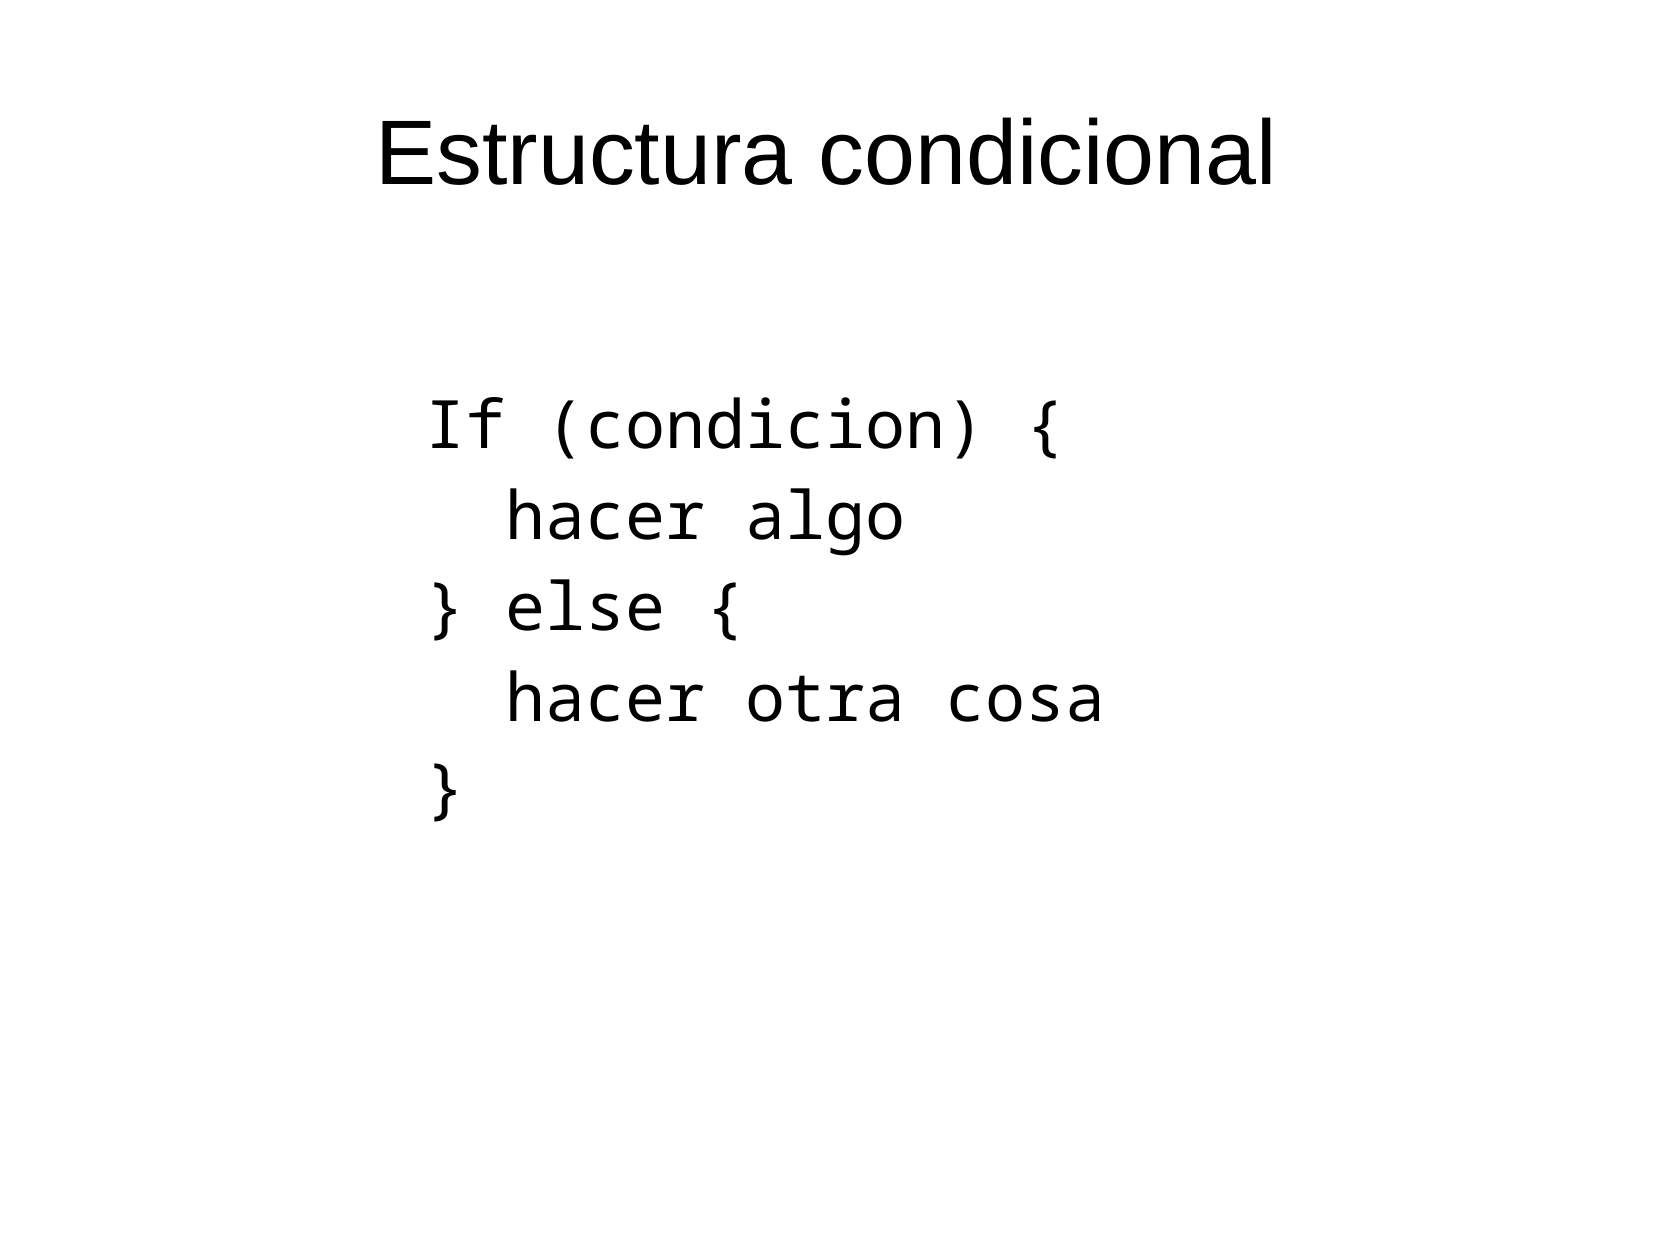

# Estructura condicional
If (condicion) {
 hacer algo
} else {
 hacer otra cosa
}